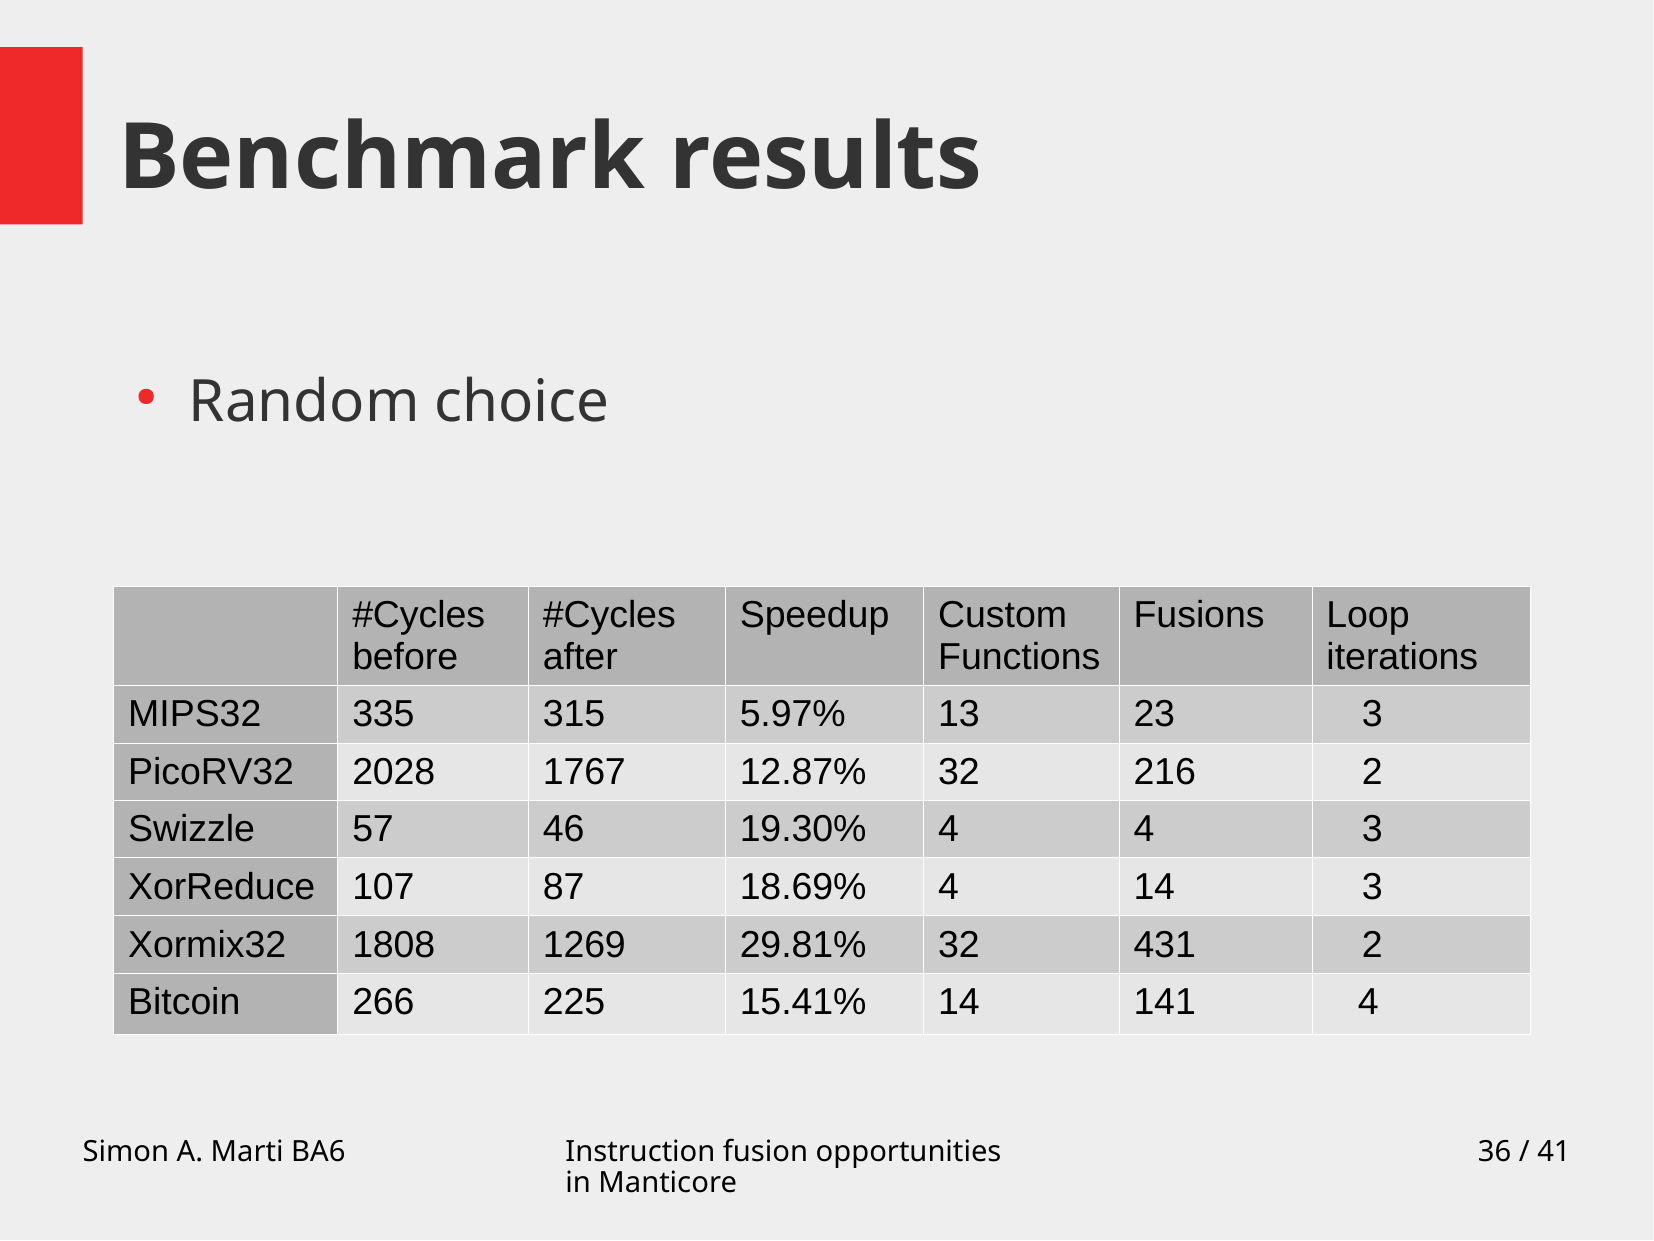

# Benchmark results
Random choice
| | #Cycles before | #Cycles after | Speedup | Custom Functions | Fusions | Loop iterations |
| --- | --- | --- | --- | --- | --- | --- |
| MIPS32 | 335 | 315 | 5.97% | 13 | 23 | 3 |
| PicoRV32 | 2028 | 1767 | 12.87% | 32 | 216 | 2 |
| Swizzle | 57 | 46 | 19.30% | 4 | 4 | 3 |
| XorReduce | 107 | 87 | 18.69% | 4 | 14 | 3 |
| Xormix32 | 1808 | 1269 | 29.81% | 32 | 431 | 2 |
| Bitcoin | 266 | 225 | 15.41% | 14 | 141 | 4 |
Simon A. Marti BA6
Instruction fusion opportunities in Manticore
36